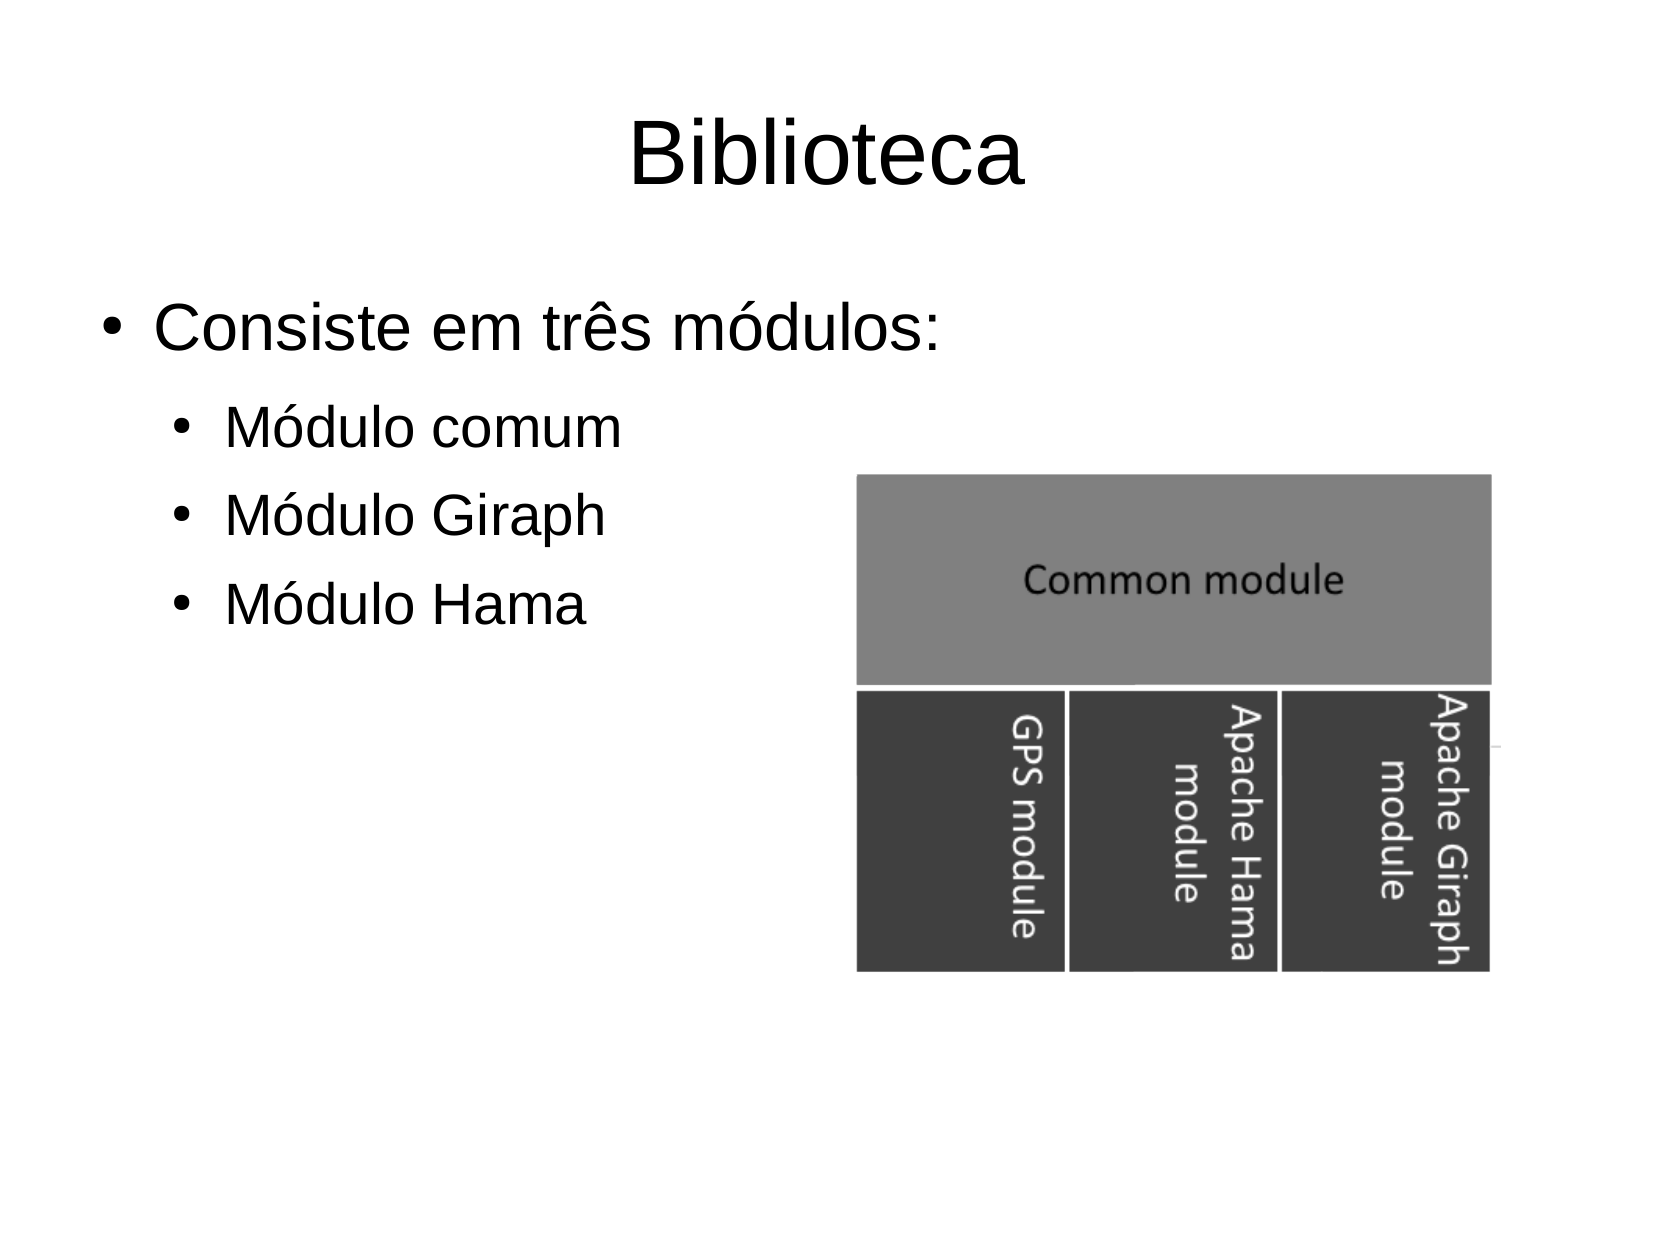

# Biblioteca
Consiste em três módulos:
Módulo comum
Módulo Giraph
Módulo Hama